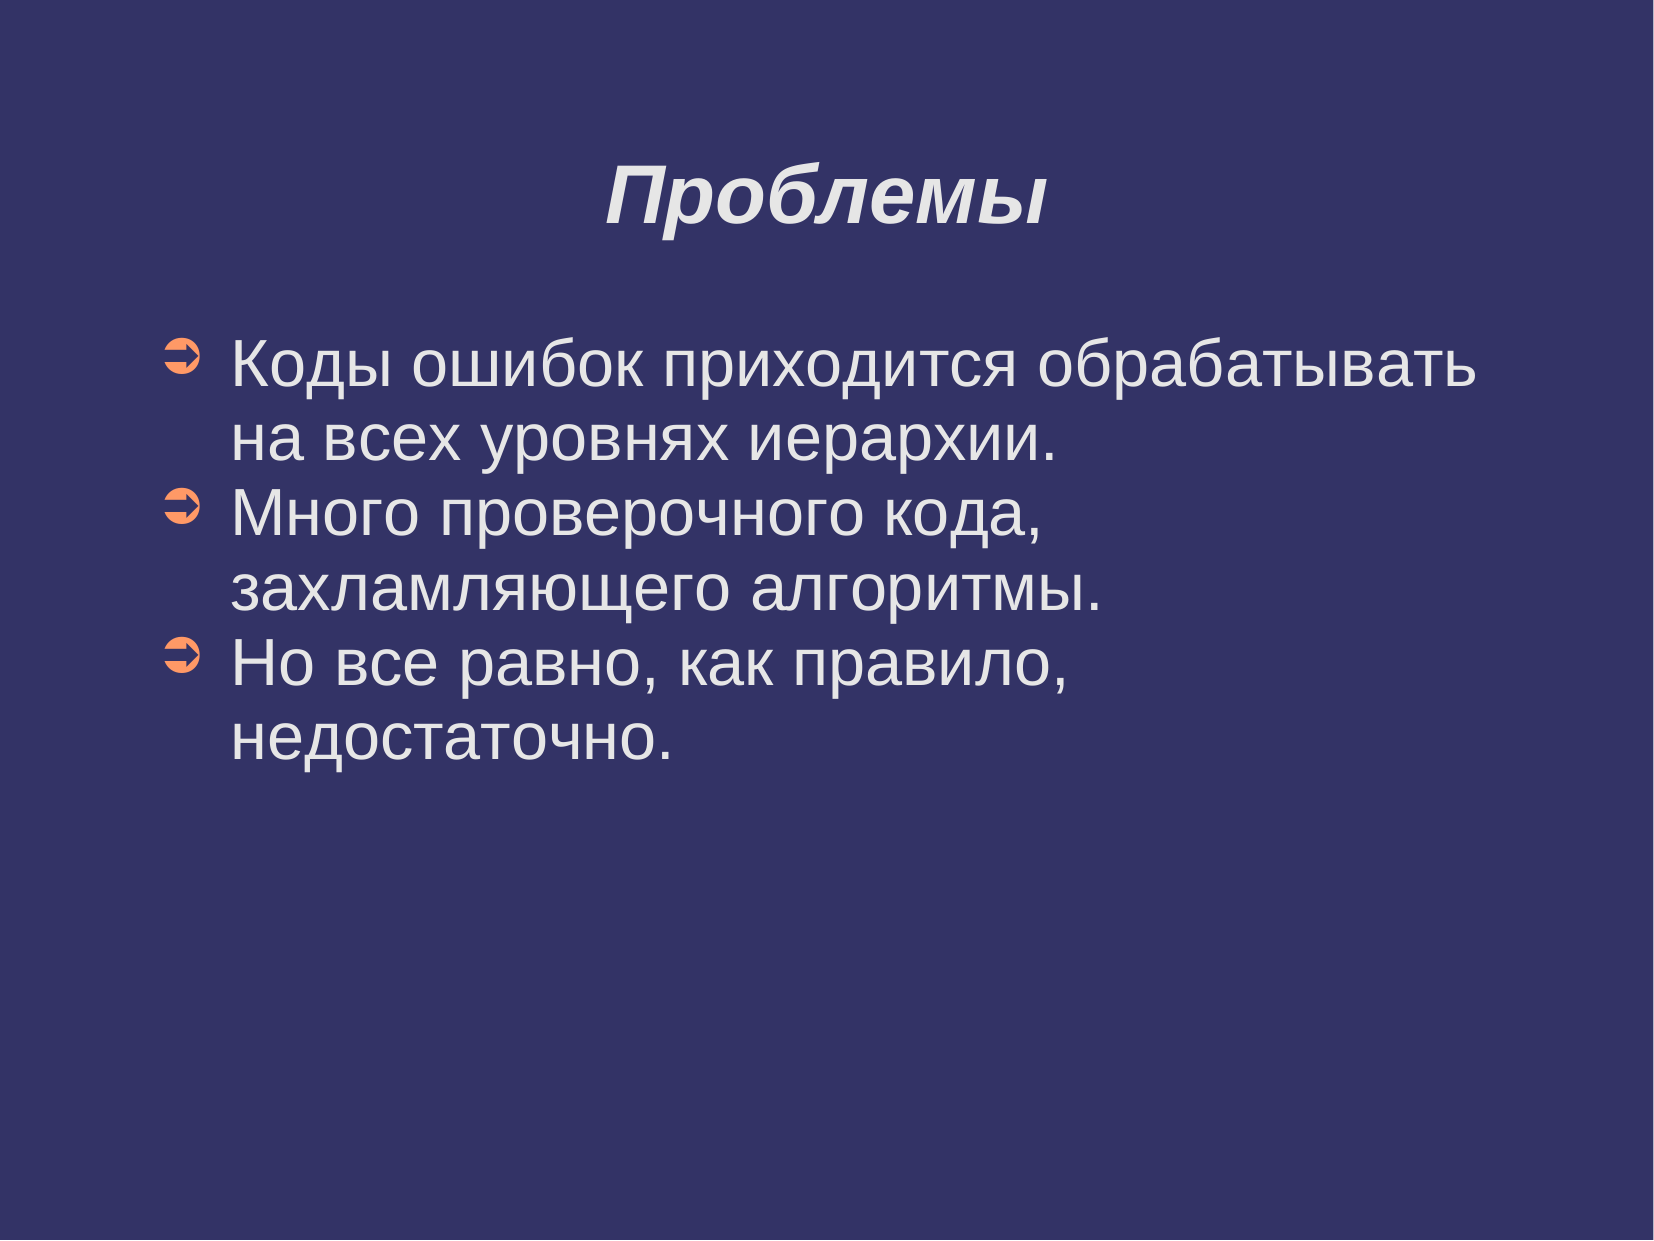

# Проблемы
Коды ошибок приходится обрабатывать на всех уровнях иерархии.
Много проверочного кода, захламляющего алгоритмы.
Но все равно, как правило, недостаточно.